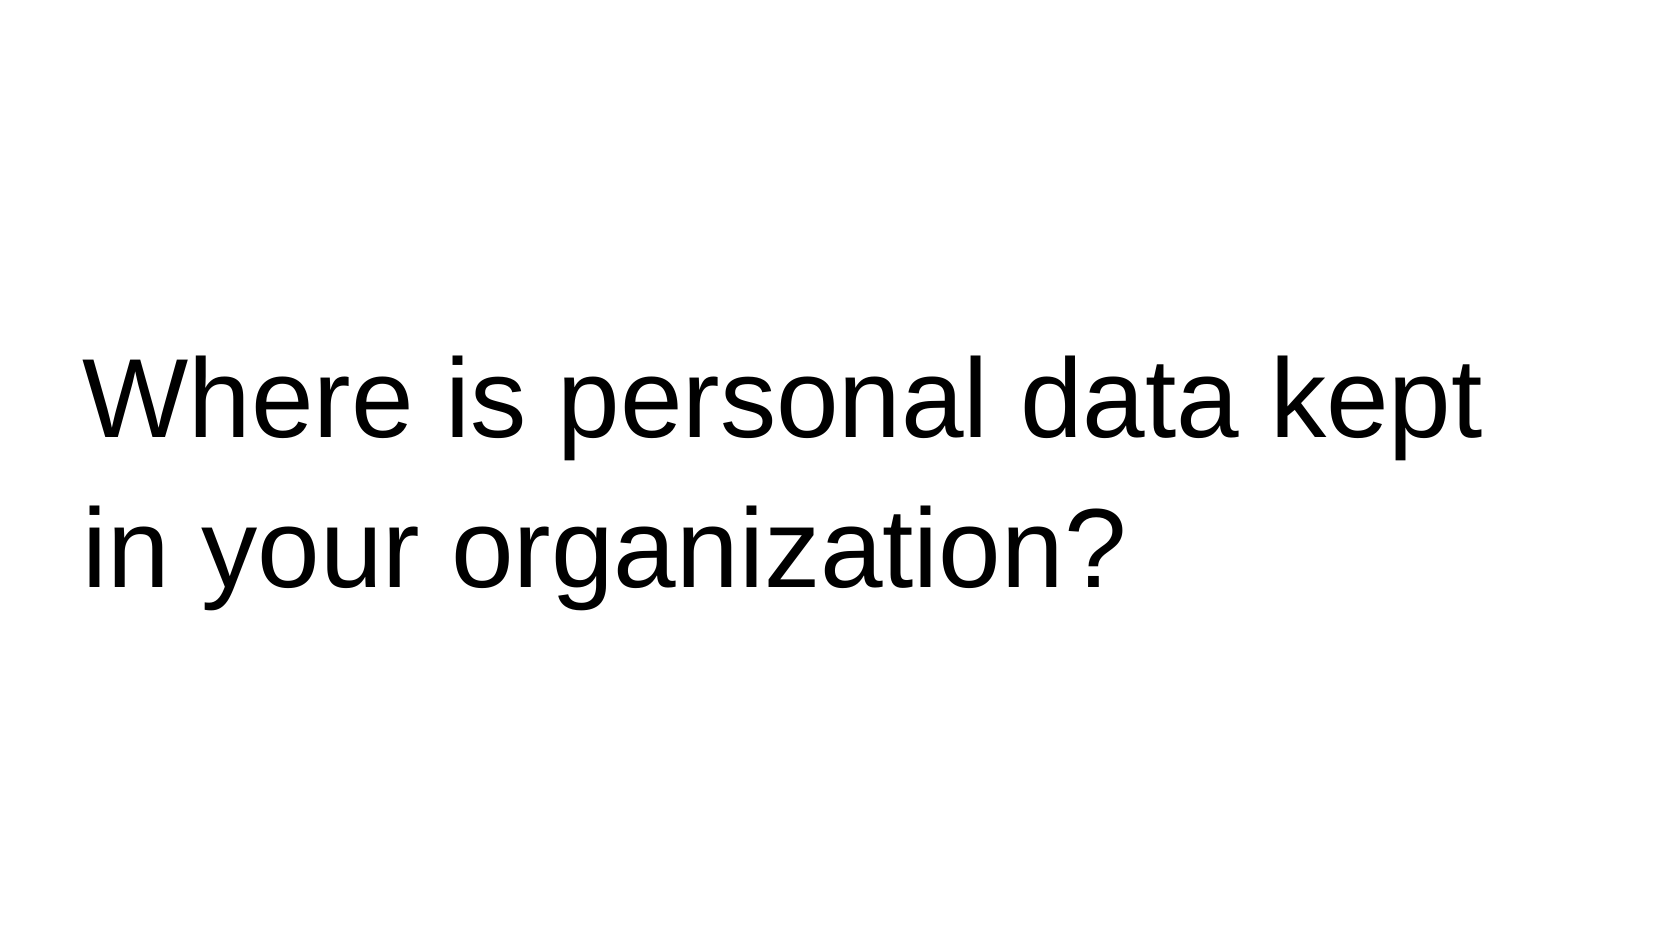

# Where is personal data kept in your organization?